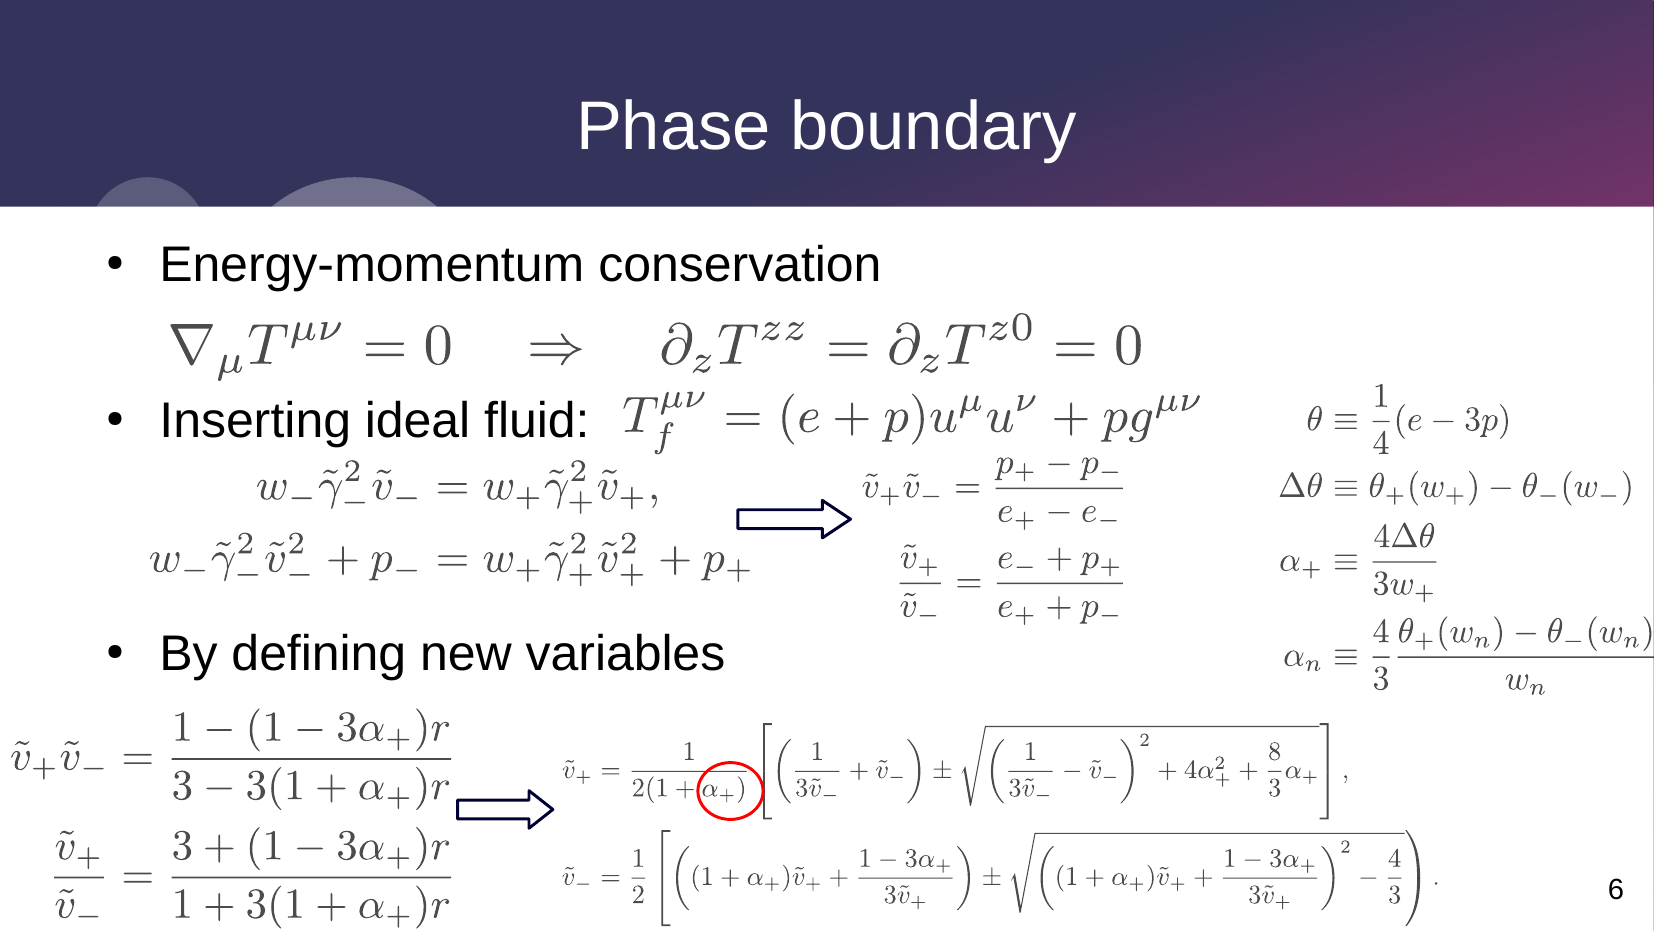

# Phase boundary
Energy-momentum conservation
Inserting ideal fluid:
By defining new variables